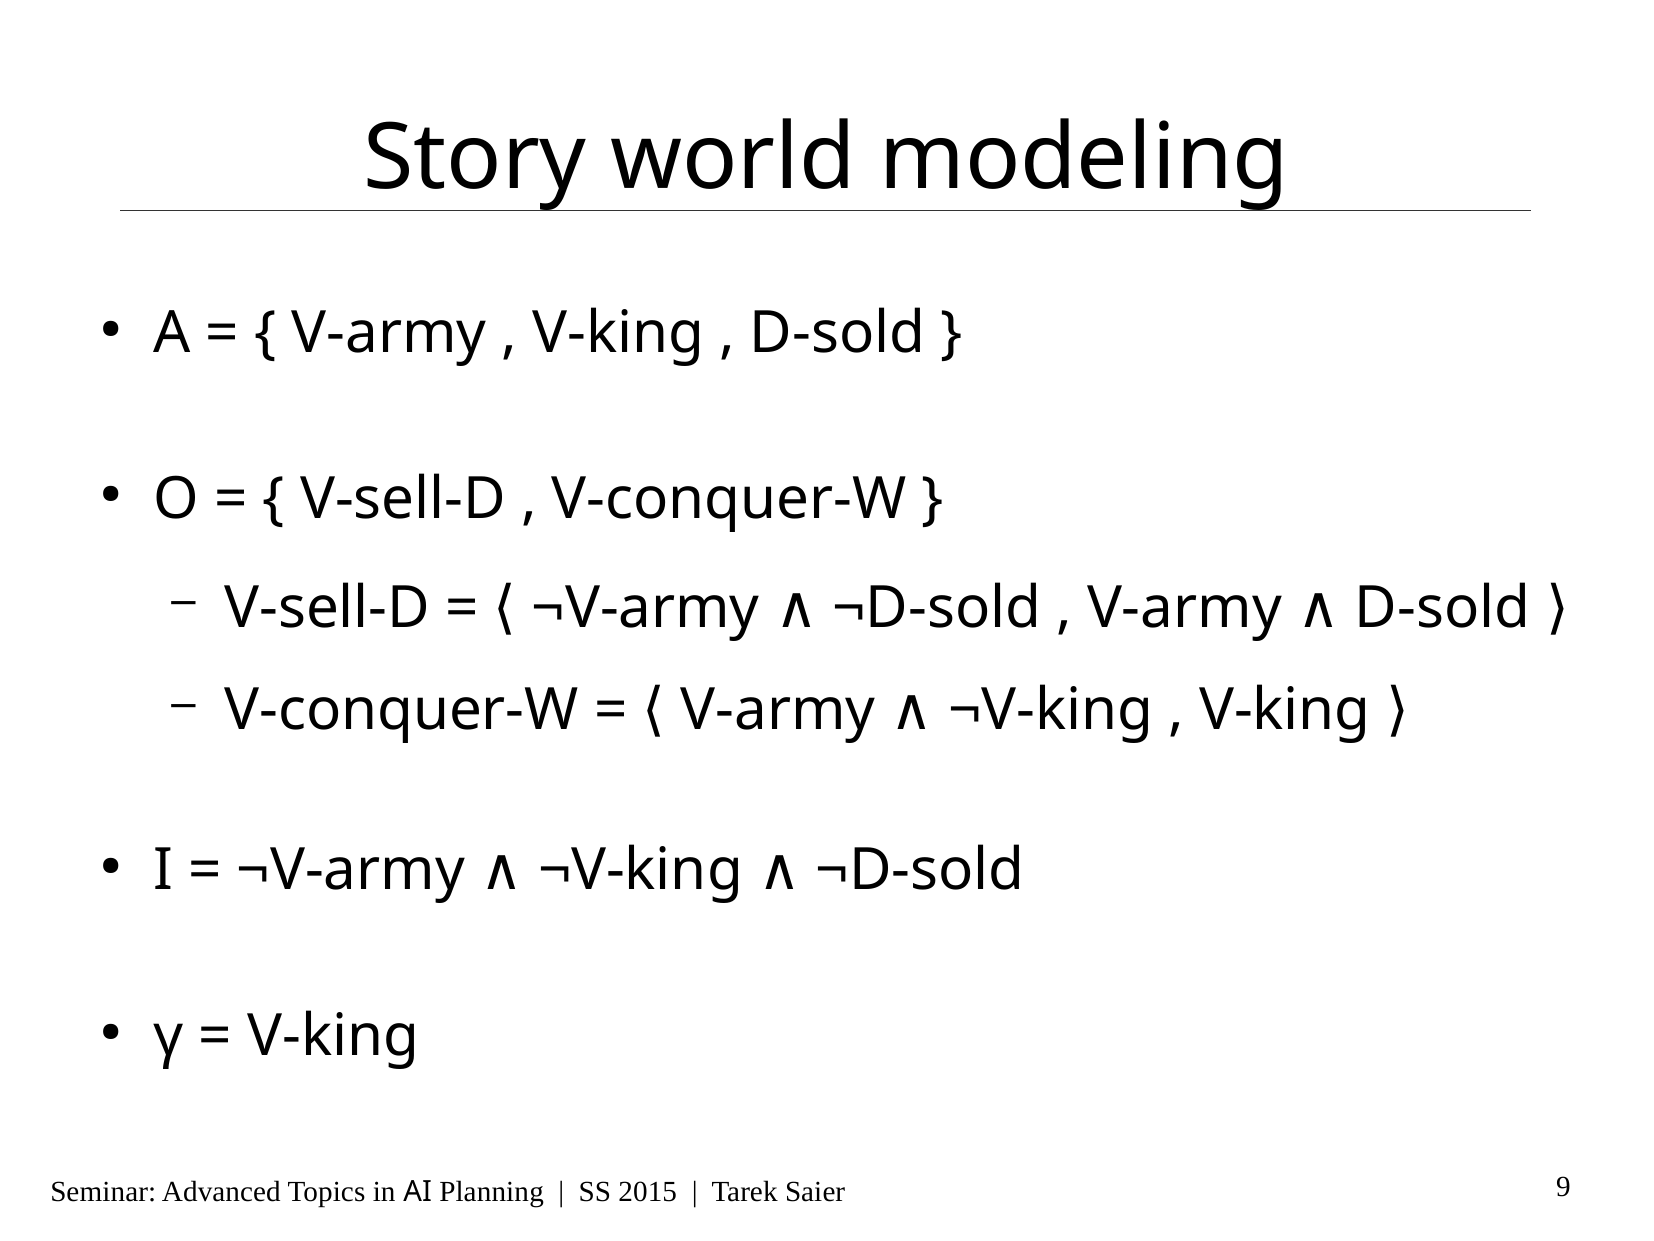

# Story world modeling
A = { V-army , V-king , D-sold }
O = { V-sell-D , V-conquer-W }
V-sell-D = ⟨ ¬V-army ∧ ¬D-sold , V-army ∧ D-sold ⟩
V-conquer-W = ⟨ V-army ∧ ¬V-king , V-king ⟩
I = ¬V-army ∧ ¬V-king ∧ ¬D-sold
γ = V-king
9